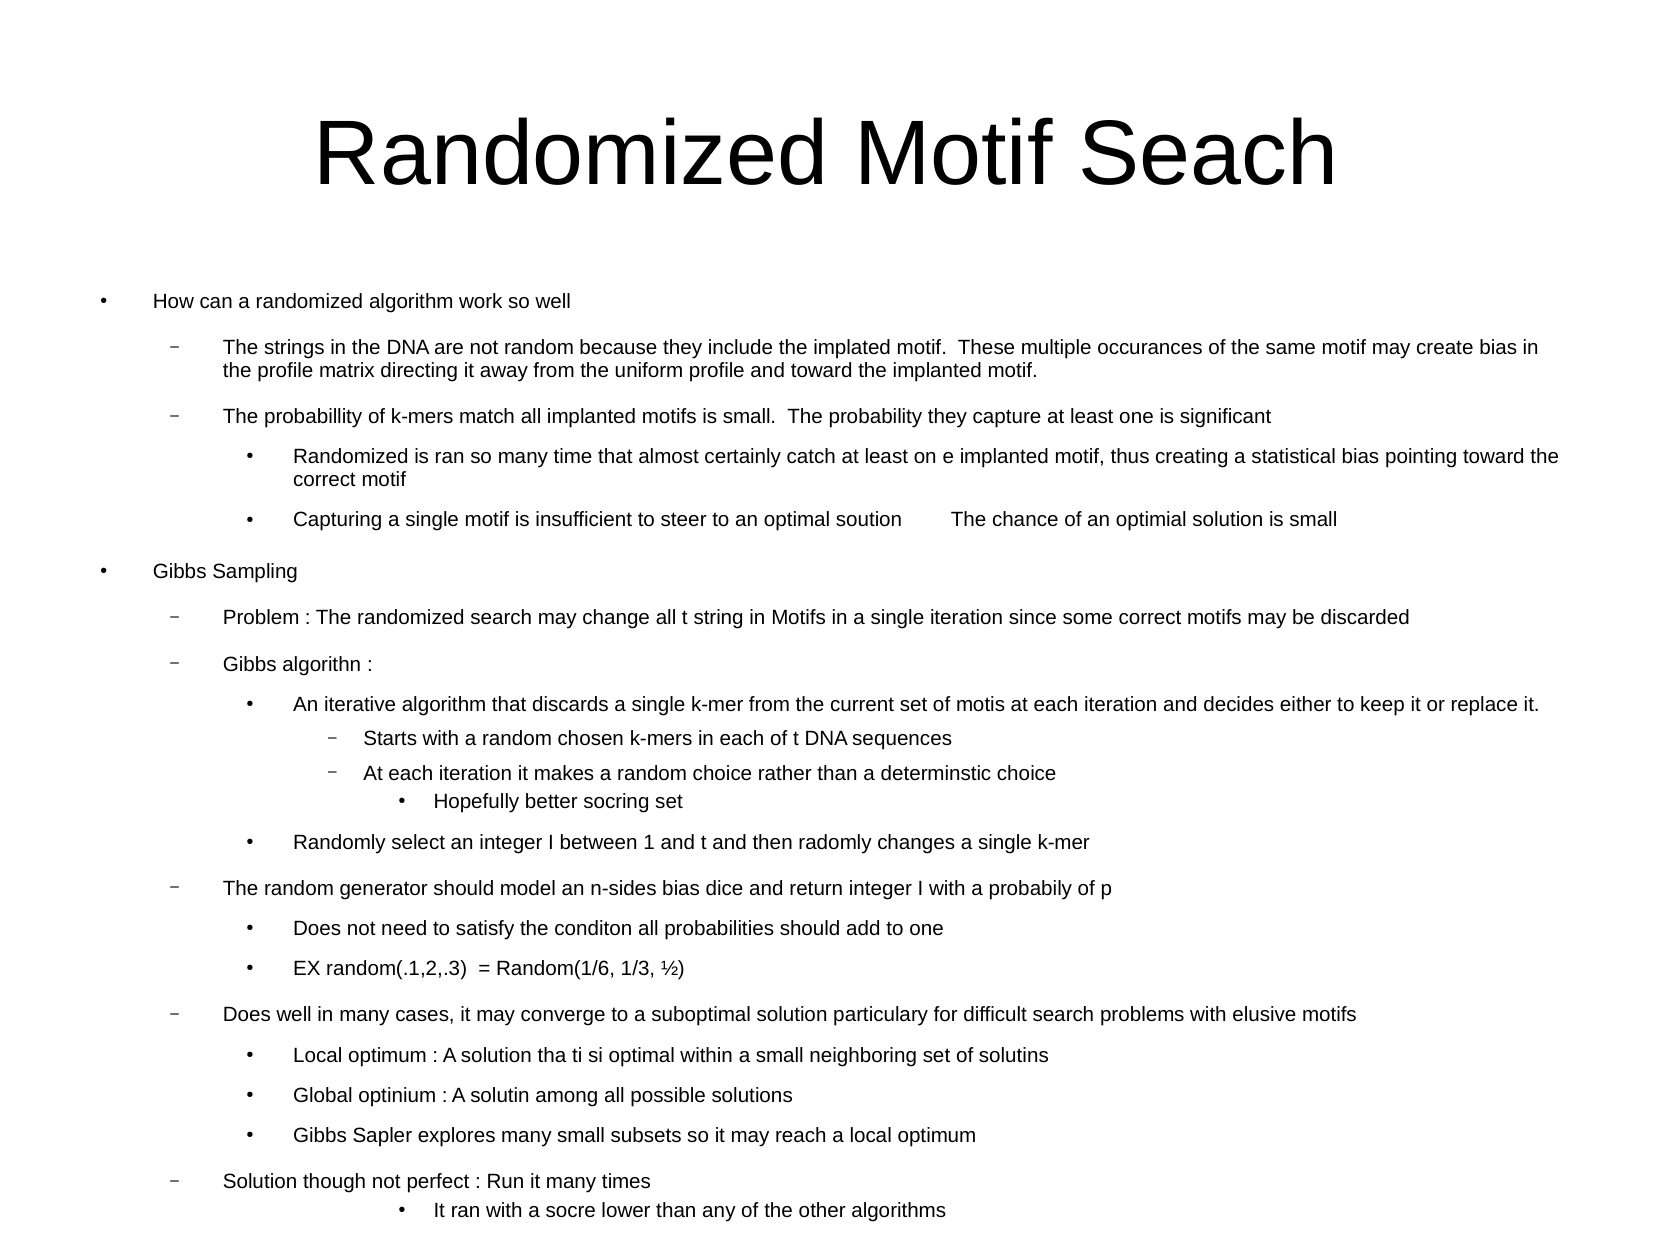

# Randomized Motif Seach
How can a randomized algorithm work so well
The strings in the DNA are not random because they include the implated motif. These multiple occurances of the same motif may create bias in the profile matrix directing it away from the uniform profile and toward the implanted motif.
The probabillity of k-mers match all implanted motifs is small. The probability they capture at least one is significant
Randomized is ran so many time that almost certainly catch at least on e implanted motif, thus creating a statistical bias pointing toward the correct motif
Capturing a single motif is insufficient to steer to an optimal soution	The chance of an optimial solution is small
Gibbs Sampling
Problem : The randomized search may change all t string in Motifs in a single iteration since some correct motifs may be discarded
Gibbs algorithn :
An iterative algorithm that discards a single k-mer from the current set of motis at each iteration and decides either to keep it or replace it.
Starts with a random chosen k-mers in each of t DNA sequences
At each iteration it makes a random choice rather than a determinstic choice
Hopefully better socring set
Randomly select an integer I between 1 and t and then radomly changes a single k-mer
The random generator should model an n-sides bias dice and return integer I with a probabily of p
Does not need to satisfy the conditon all probabilities should add to one
EX random(.1,2,.3) = Random(1/6, 1/3, ½)
Does well in many cases, it may converge to a suboptimal solution particulary for difficult search problems with elusive motifs
Local optimum : A solution tha ti si optimal within a small neighboring set of solutins
Global optinium : A solutin among all possible solutions
Gibbs Sapler explores many small subsets so it may reach a local optimum
Solution though not perfect : Run it many times
It ran with a socre lower than any of the other algorithms